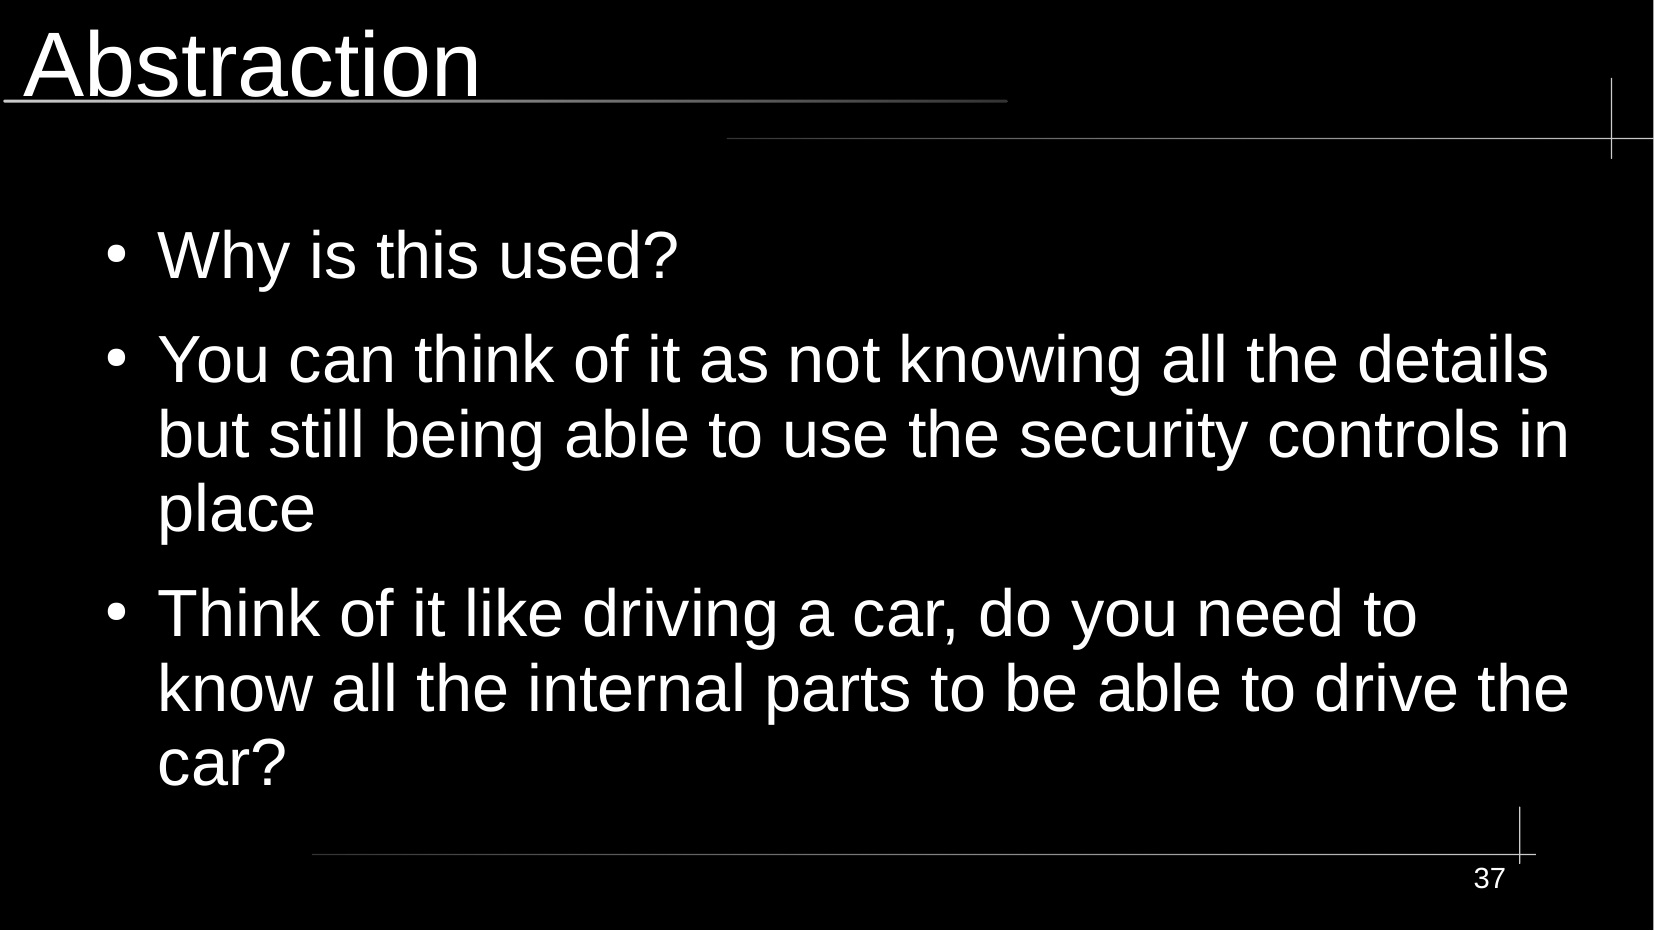

# Abstraction
Why is this used?
You can think of it as not knowing all the details but still being able to use the security controls in place
Think of it like driving a car, do you need to know all the internal parts to be able to drive the car?
37